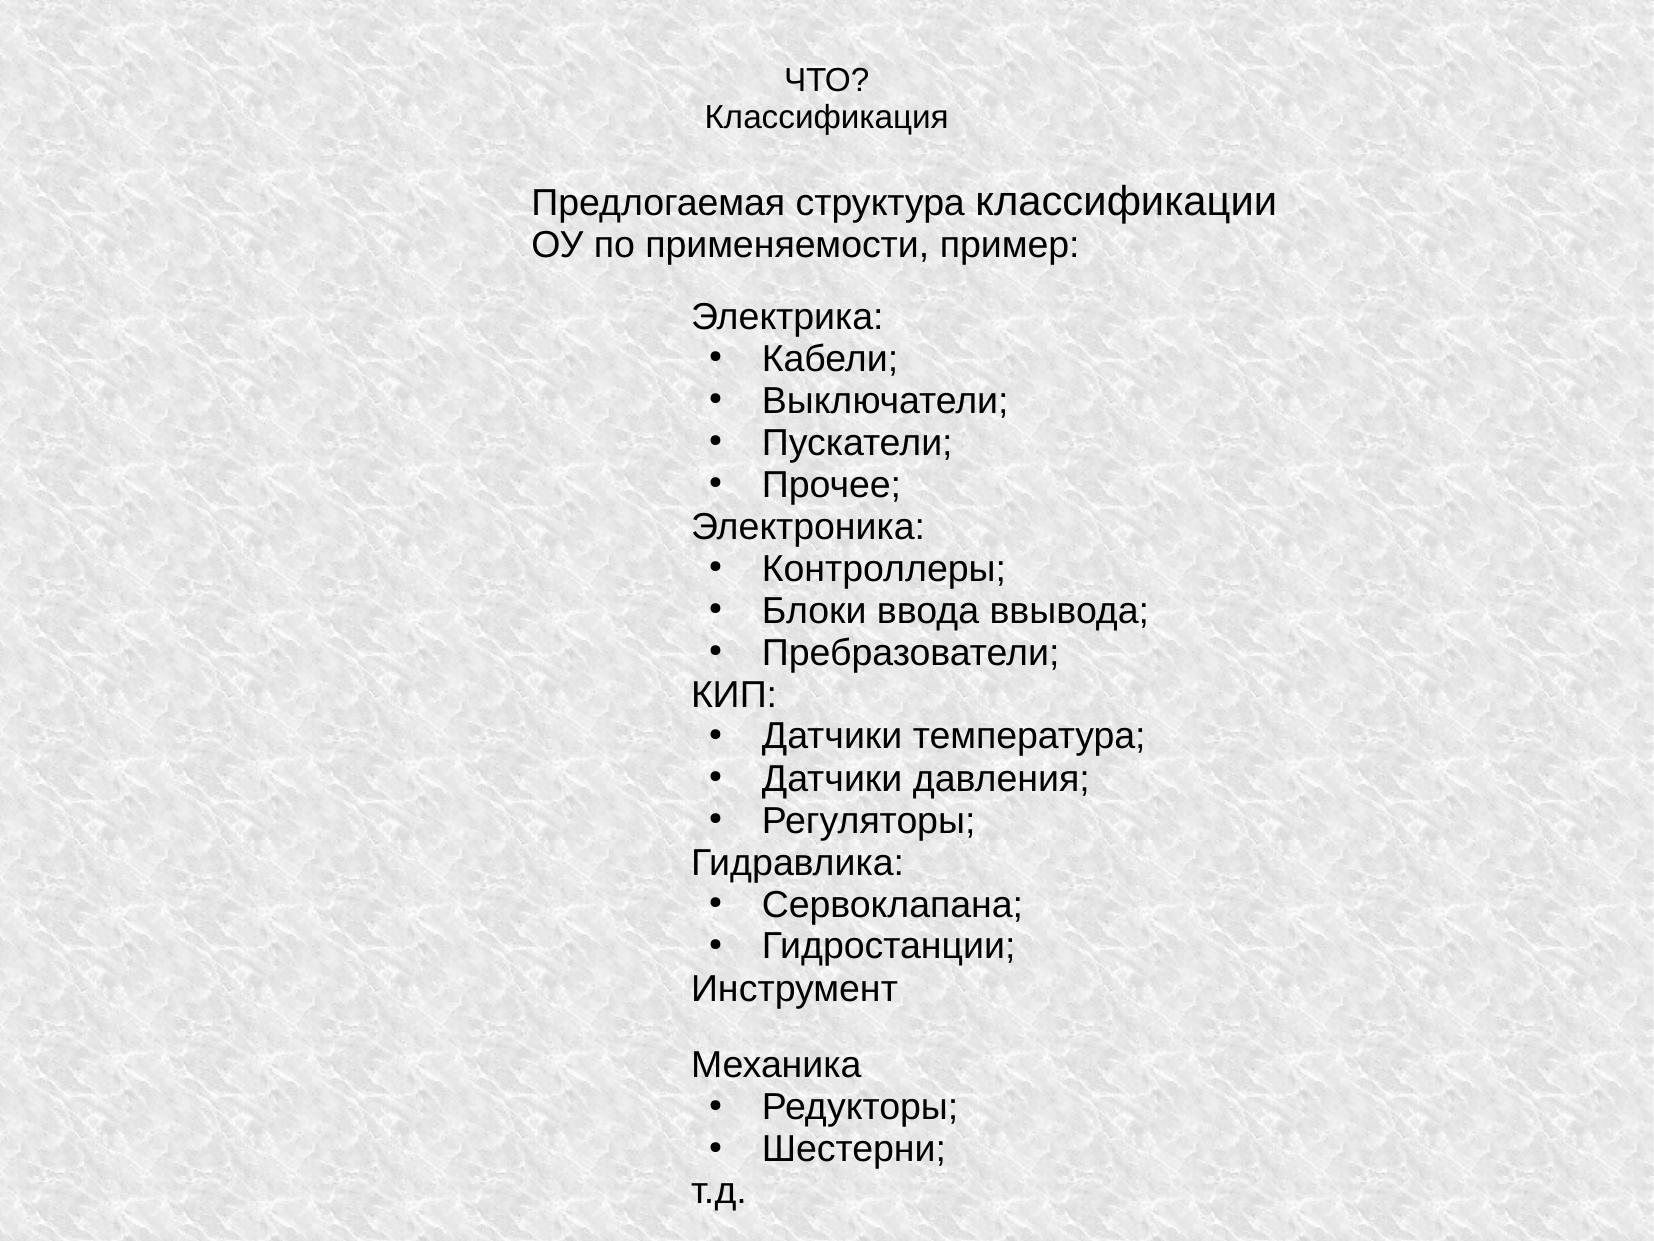

# ЧТО? Классификация
Предлогаемая структура классификации ОУ по применяемости, пример:
Электрика:
Кабели;
Выключатели;
Пускатели;
Прочее;
Электроника:
Контроллеры;
Блоки ввода ввывода;
Пребразователи;
КИП:
Датчики температура;
Датчики давления;
Регуляторы;
Гидравлика:
Сервоклапана;
Гидростанции;
Инструмент
Механика
Редукторы;
Шестерни;
т.д.